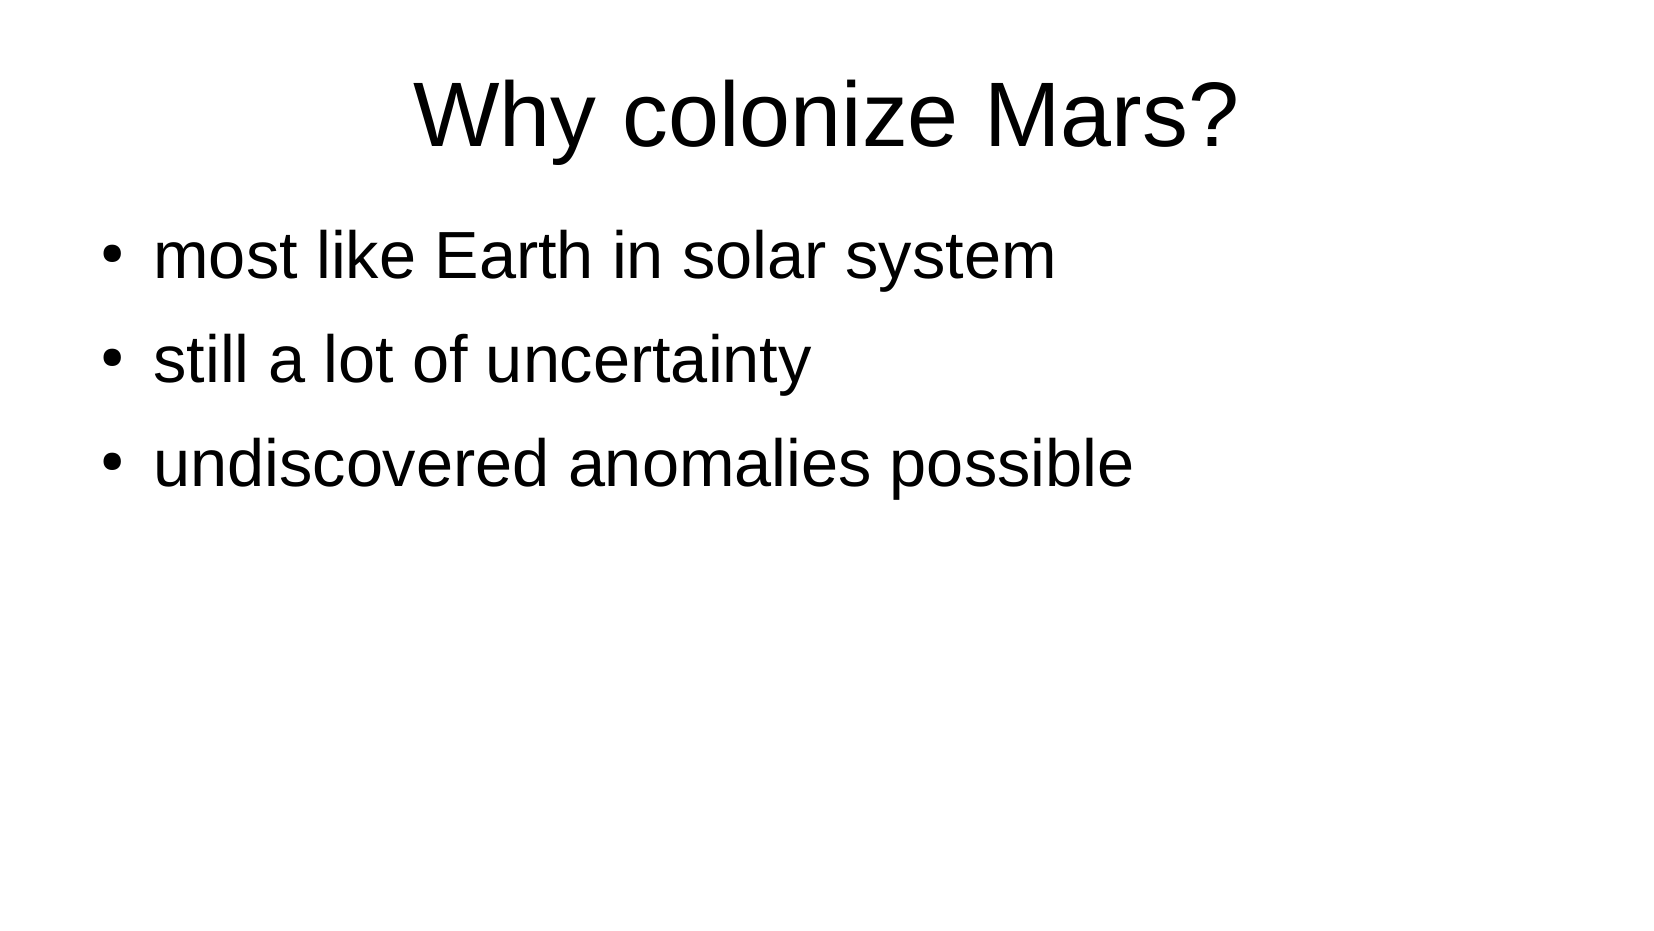

# Why colonize Mars?
most like Earth in solar system
still a lot of uncertainty
undiscovered anomalies possible